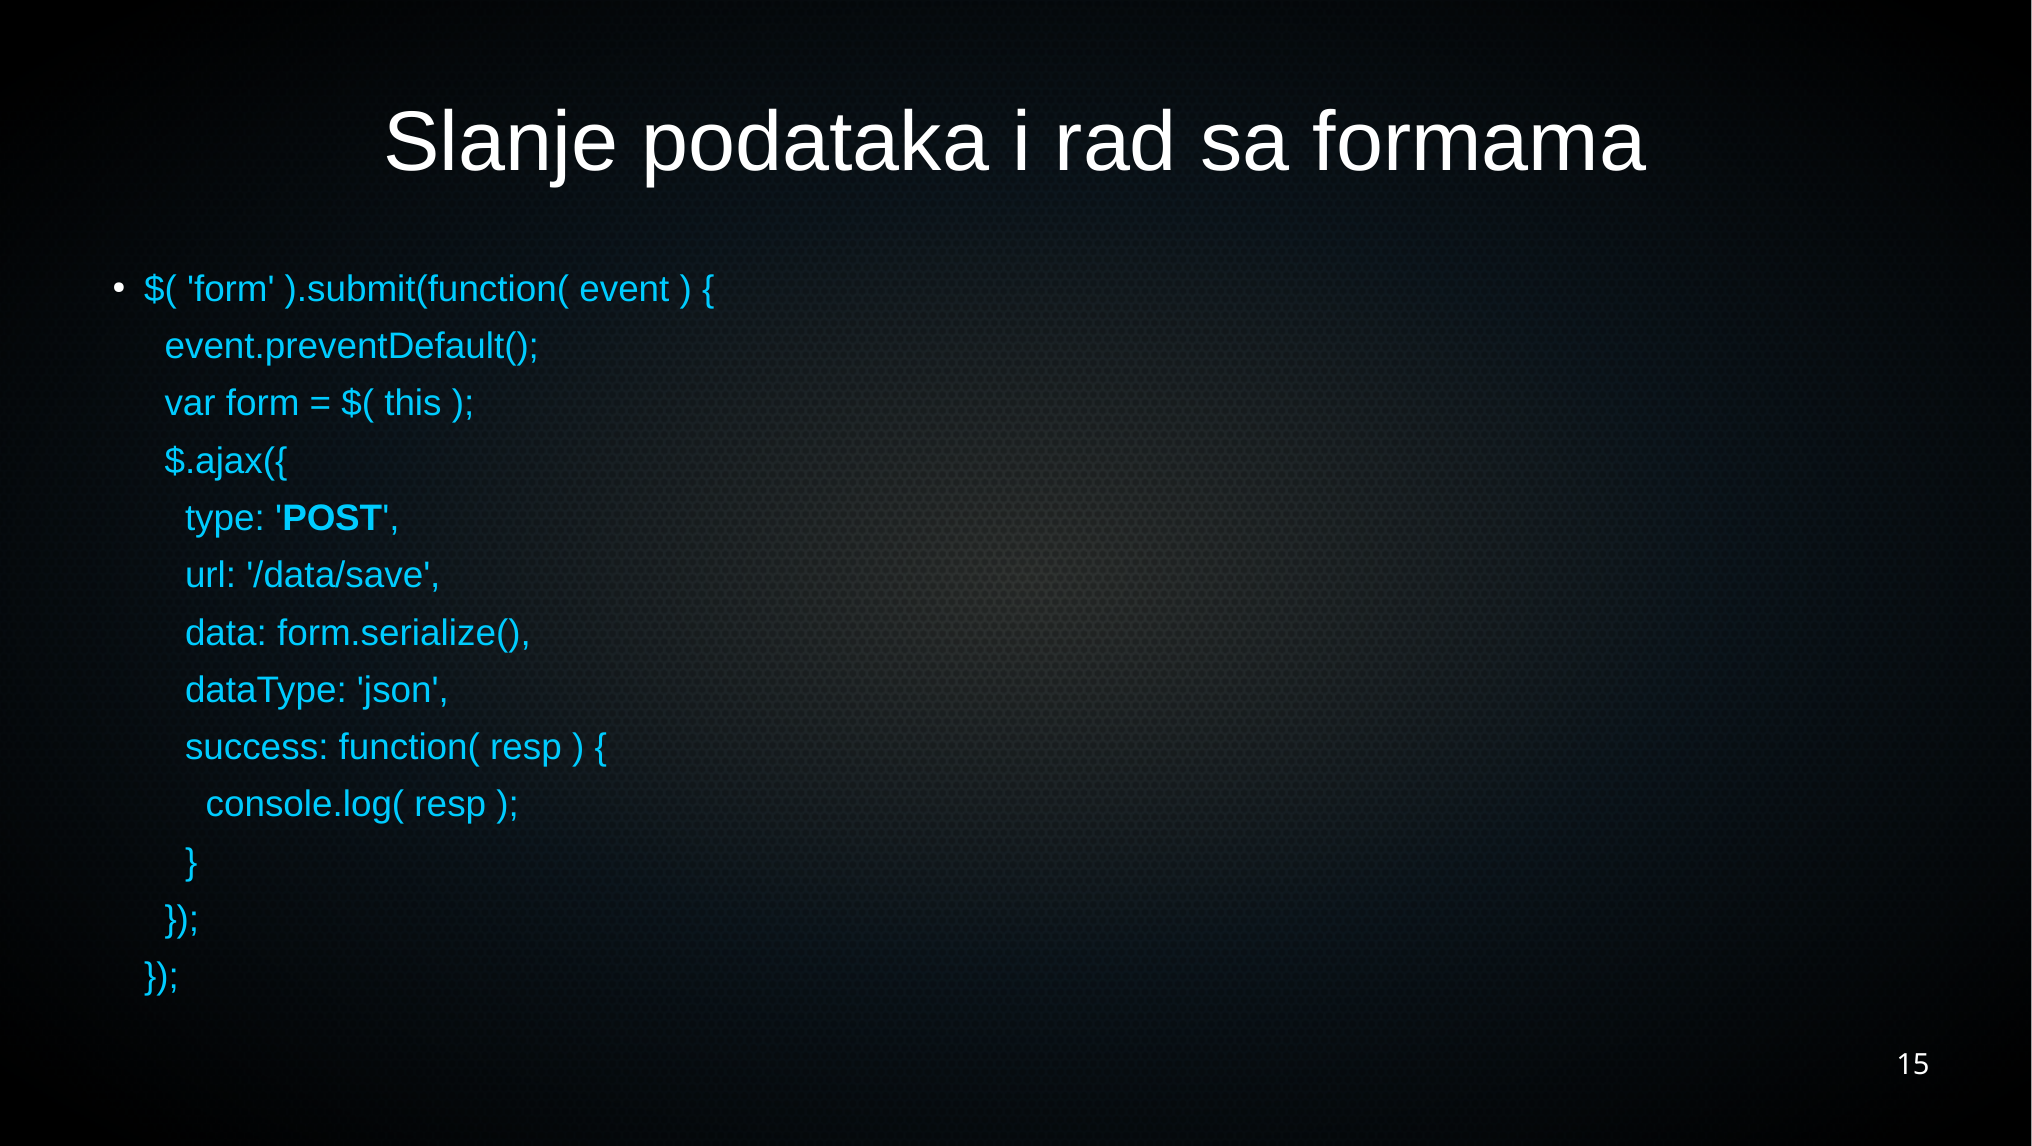

# Slanje podataka i rad sa formama
$( 'form' ).submit(function( event ) {
 event.preventDefault();
 var form = $( this );
 $.ajax({
 type: 'POST',
 url: '/data/save',
 data: form.serialize(),
 dataType: 'json',
 success: function( resp ) {
 console.log( resp );
 }
 });
});
15